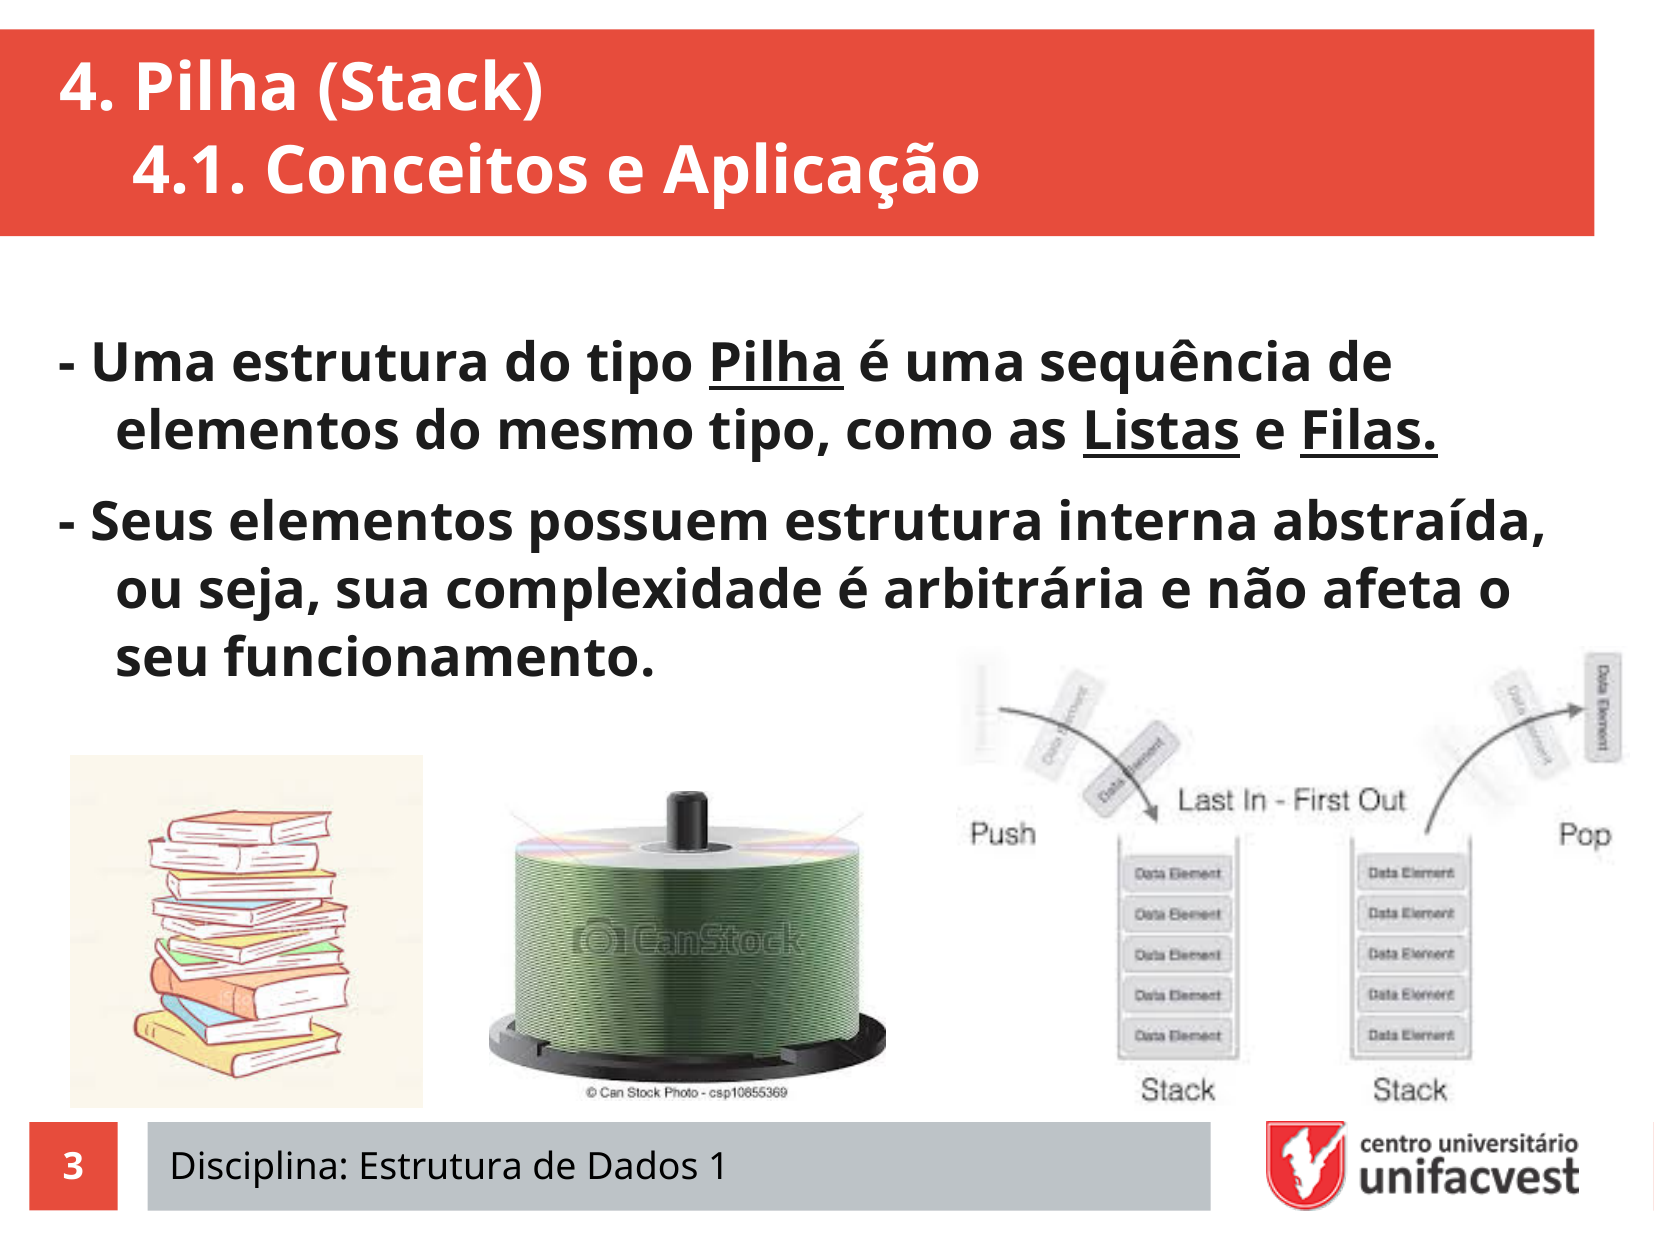

# 4. Pilha (Stack) 4.1. Conceitos e Aplicação
- Uma estrutura do tipo Pilha é uma sequência de elementos do mesmo tipo, como as Listas e Filas.
- Seus elementos possuem estrutura interna abstraída, ou seja, sua complexidade é arbitrária e não afeta o seu funcionamento.
3
Disciplina: Estrutura de Dados 1